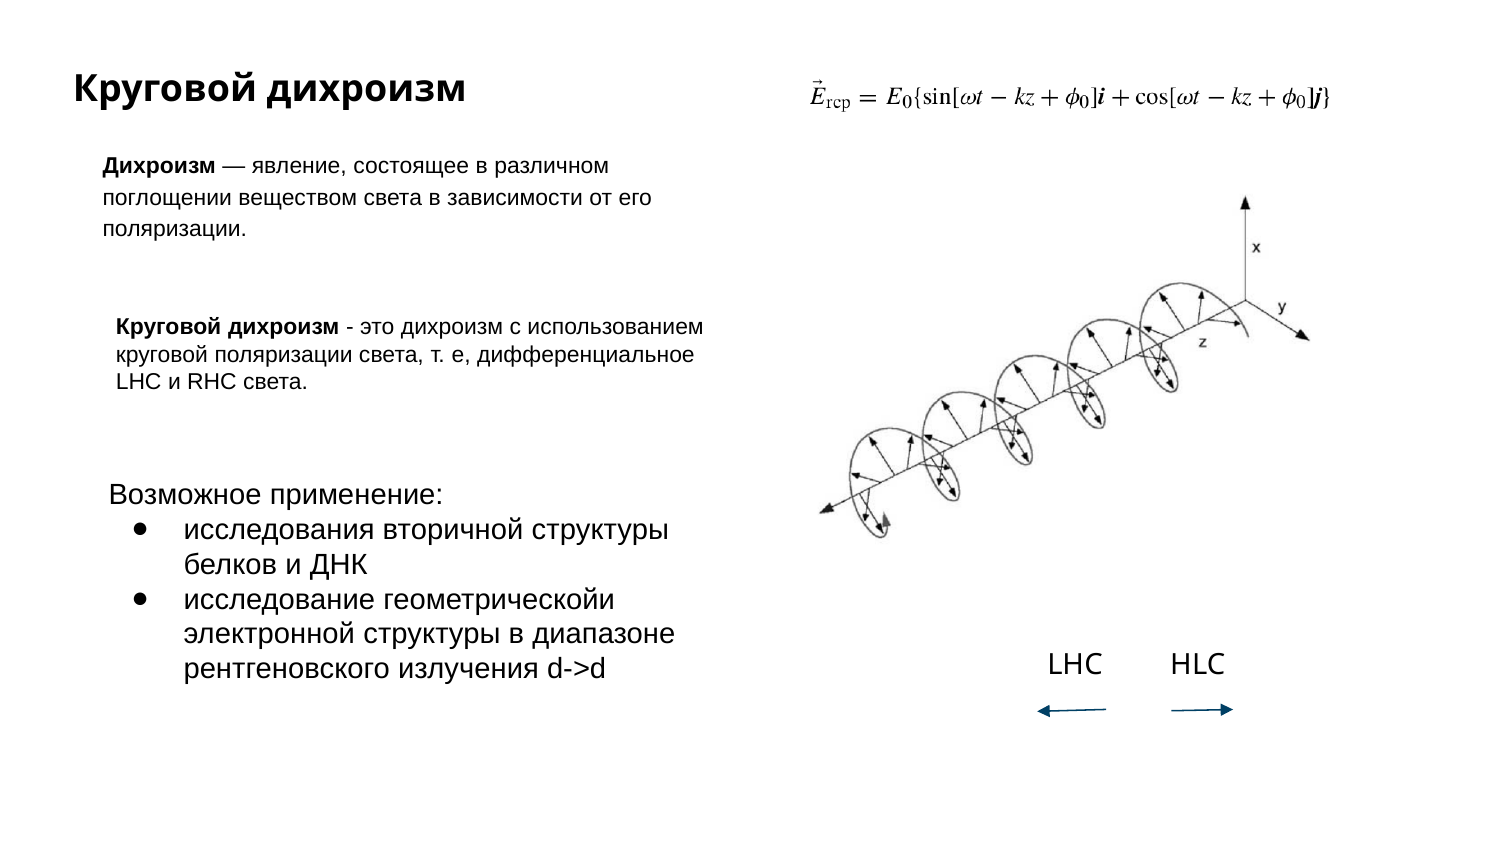

Круговой дихроизм
Дихроизм — явление, состоящее в различном поглощении веществом света в зависимости от его поляризации.
Круговой дихроизм - это дихроизм с использованием круговой поляризации света, т. е, дифференциальное LHC и RHC света.
Возможное применение:
исследования вторичной структуры белков и ДНК
исследование геометрическойи электронной структуры в диапазоне рентгеновского излучения d->d
LHC HLC